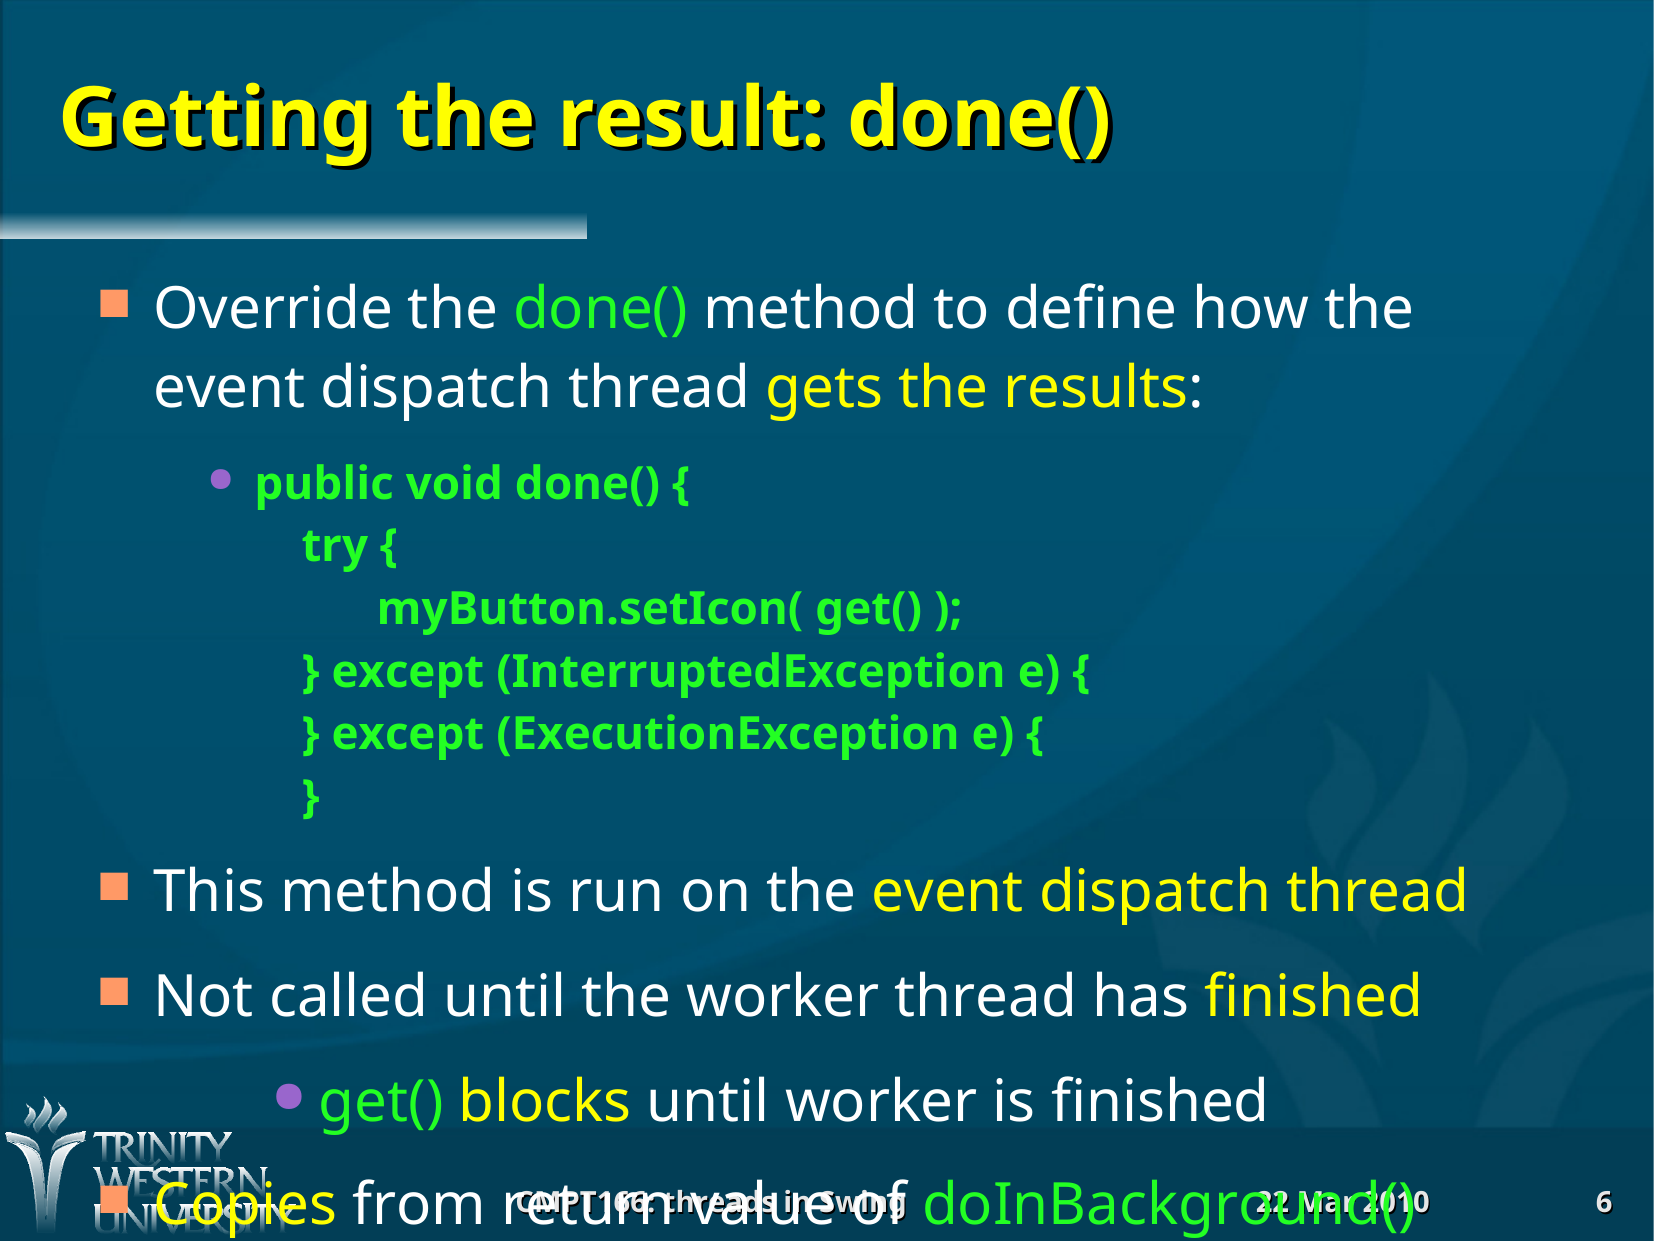

# Getting the result: done()
Override the done() method to define how the event dispatch thread gets the results:
public void done() {
try {
	myButton.setIcon( get() );
} except (InterruptedException e) {
} except (ExecutionException e) {
}
This method is run on the event dispatch thread
Not called until the worker thread has finished
get() blocks until worker is finished
Copies from return value of doInBackground()
CMPT166: threads in Swing
22 Mar 2010
6